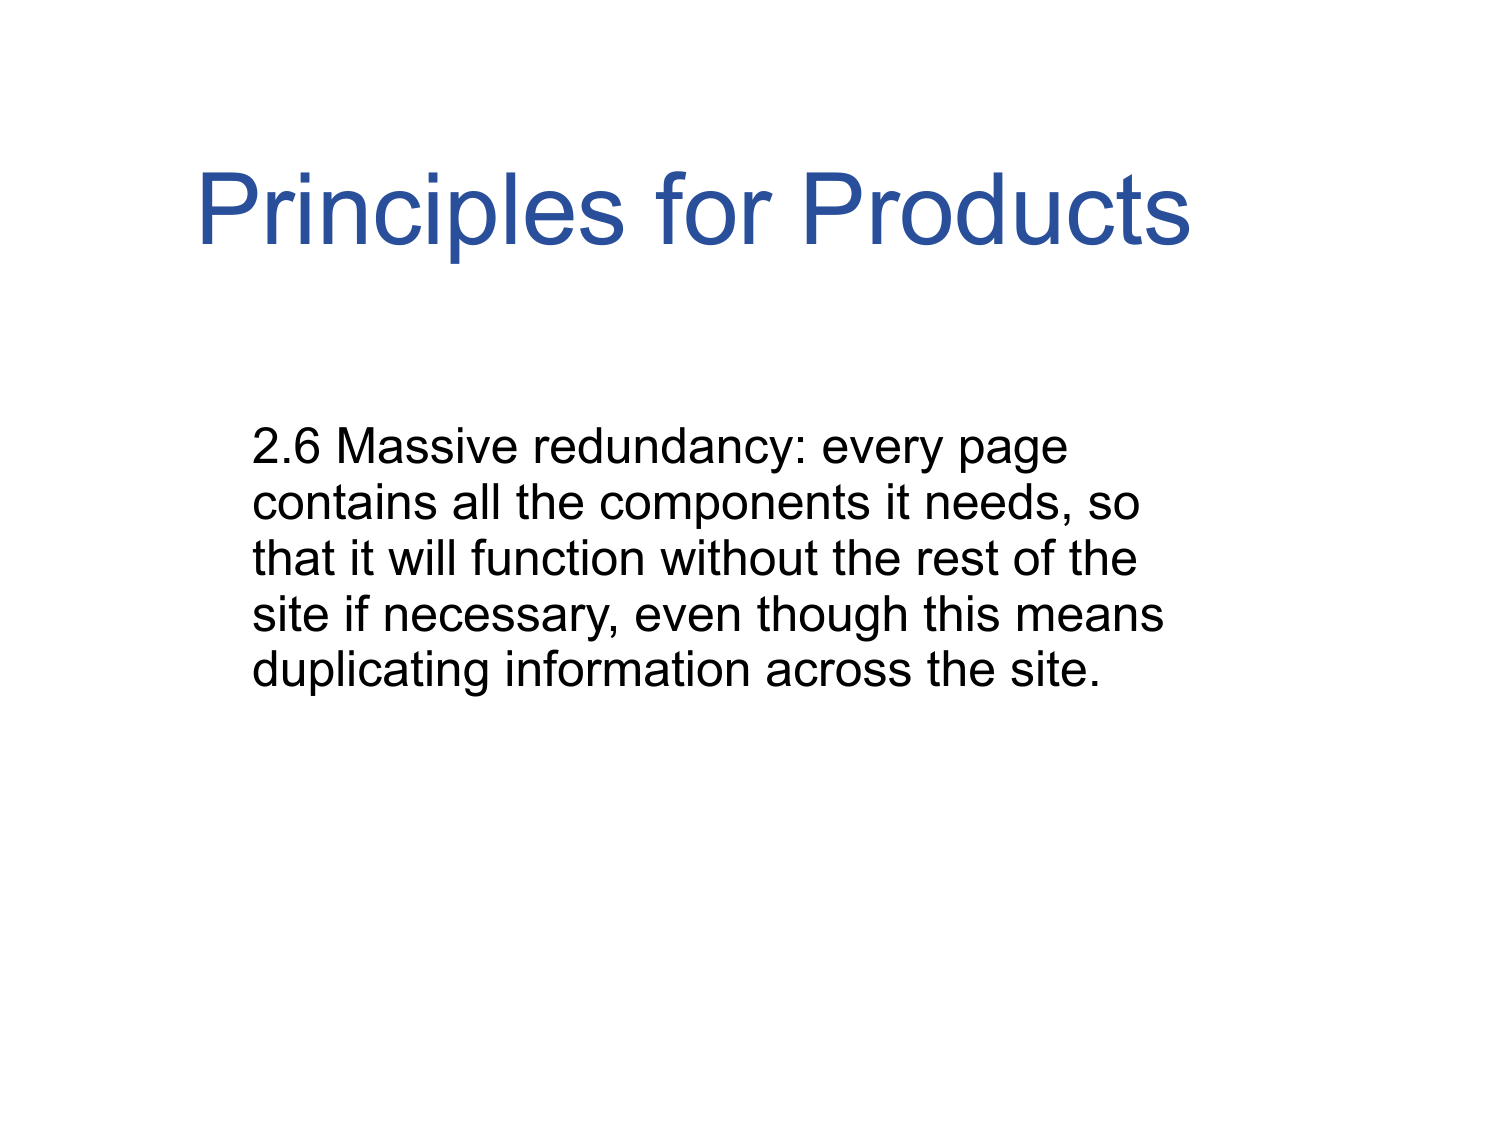

# Principles for Products
2.6 Massive redundancy: every page contains all the components it needs, so that it will function without the rest of the site if necessary, even though this means duplicating information across the site.